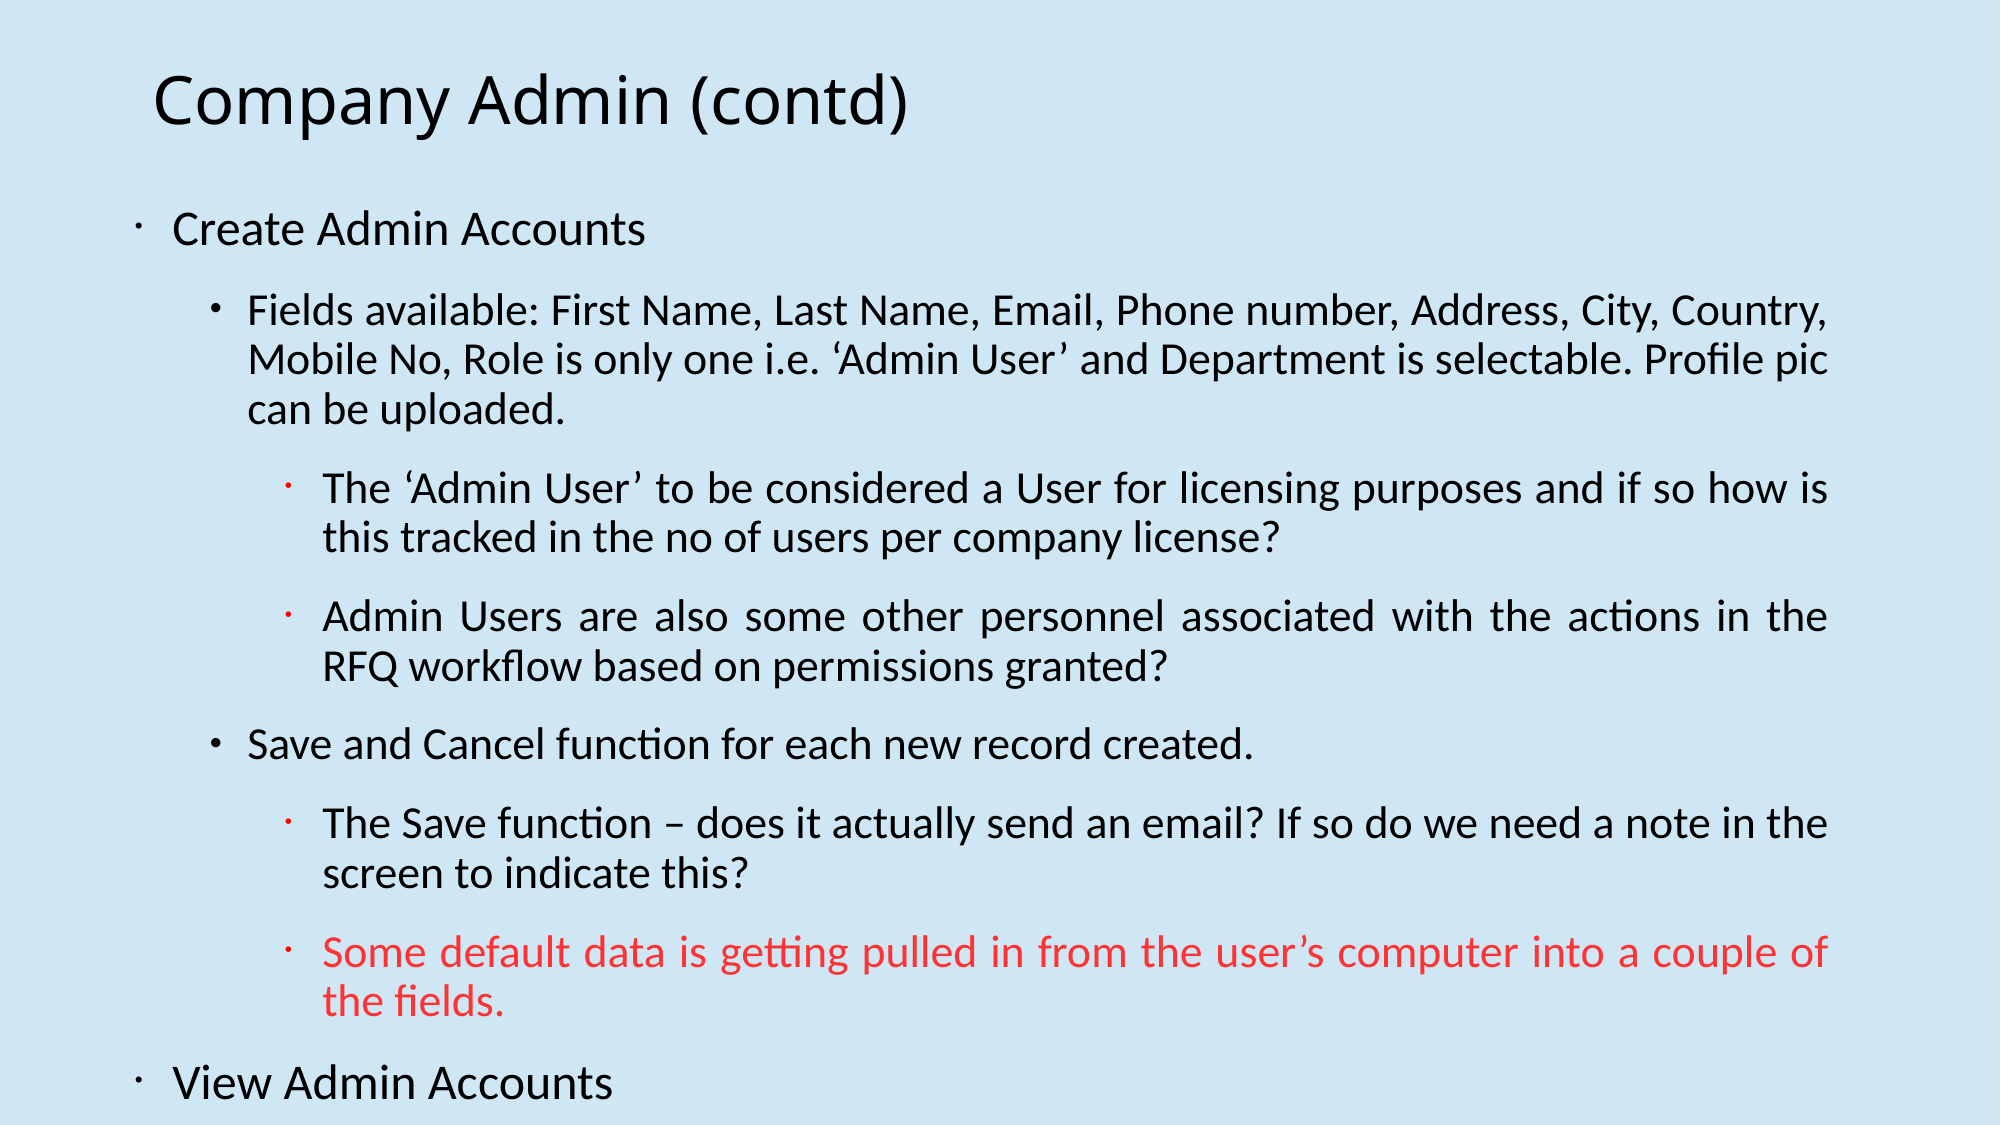

# Company Admin (contd)
Create Admin Accounts
Fields available: First Name, Last Name, Email, Phone number, Address, City, Country, Mobile No, Role is only one i.e. ‘Admin User’ and Department is selectable. Profile pic can be uploaded.
The ‘Admin User’ to be considered a User for licensing purposes and if so how is this tracked in the no of users per company license?
Admin Users are also some other personnel associated with the actions in the RFQ workflow based on permissions granted?
Save and Cancel function for each new record created.
The Save function – does it actually send an email? If so do we need a note in the screen to indicate this?
Some default data is getting pulled in from the user’s computer into a couple of the fields.
View Admin Accounts
Fields available and editable: First Name, Last Name, Email, Mobile number, Address, City, Country, Department, Status, Role
Delete function is available – should not be possible to delete without a master delete password as it could be used in error.
Can make a User Inactive in this screen
Can create a new account the same as in the ‘Create Admin Accounts’ tab.
Can assign multiple permissions to the Admin User based upon the categories available and the various stages of the workflow available